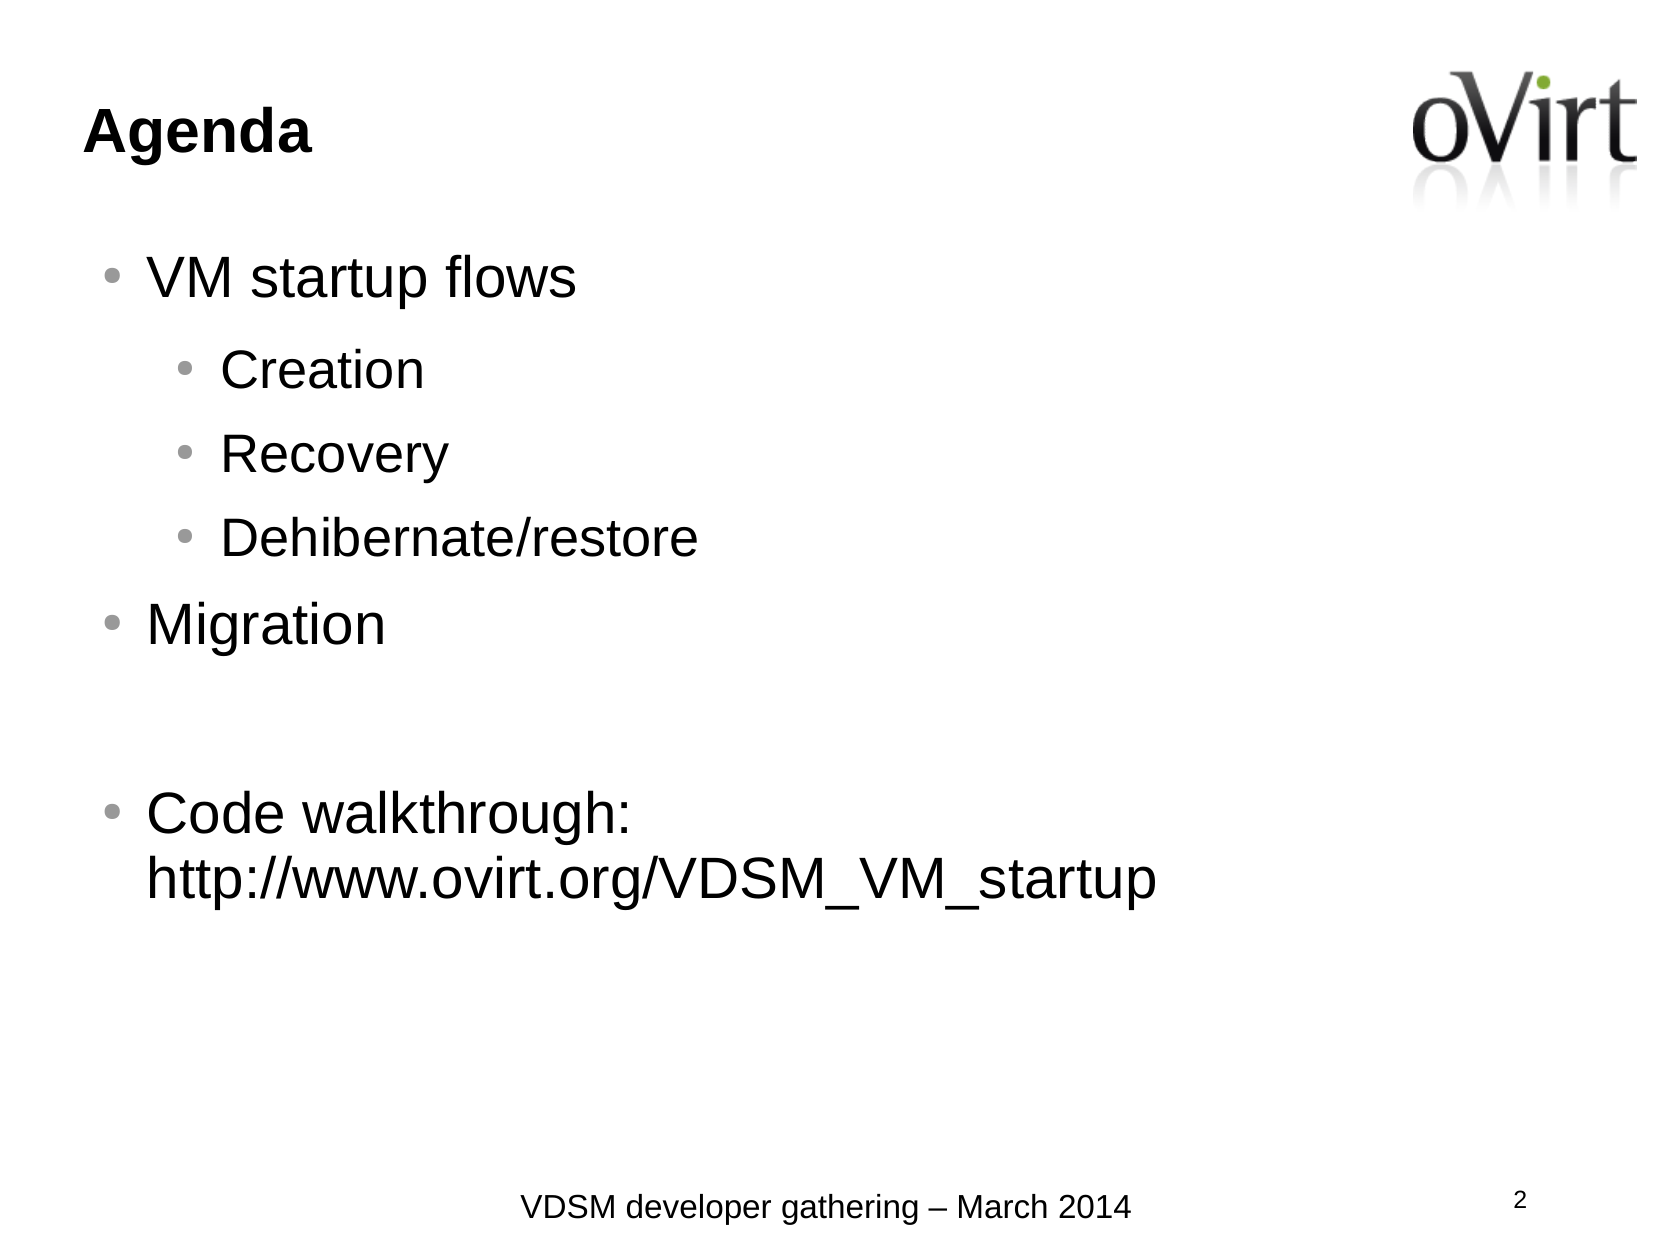

# Agenda
VM startup flows
Creation
Recovery
Dehibernate/restore
Migration
Code walkthrough: http://www.ovirt.org/VDSM_VM_startup